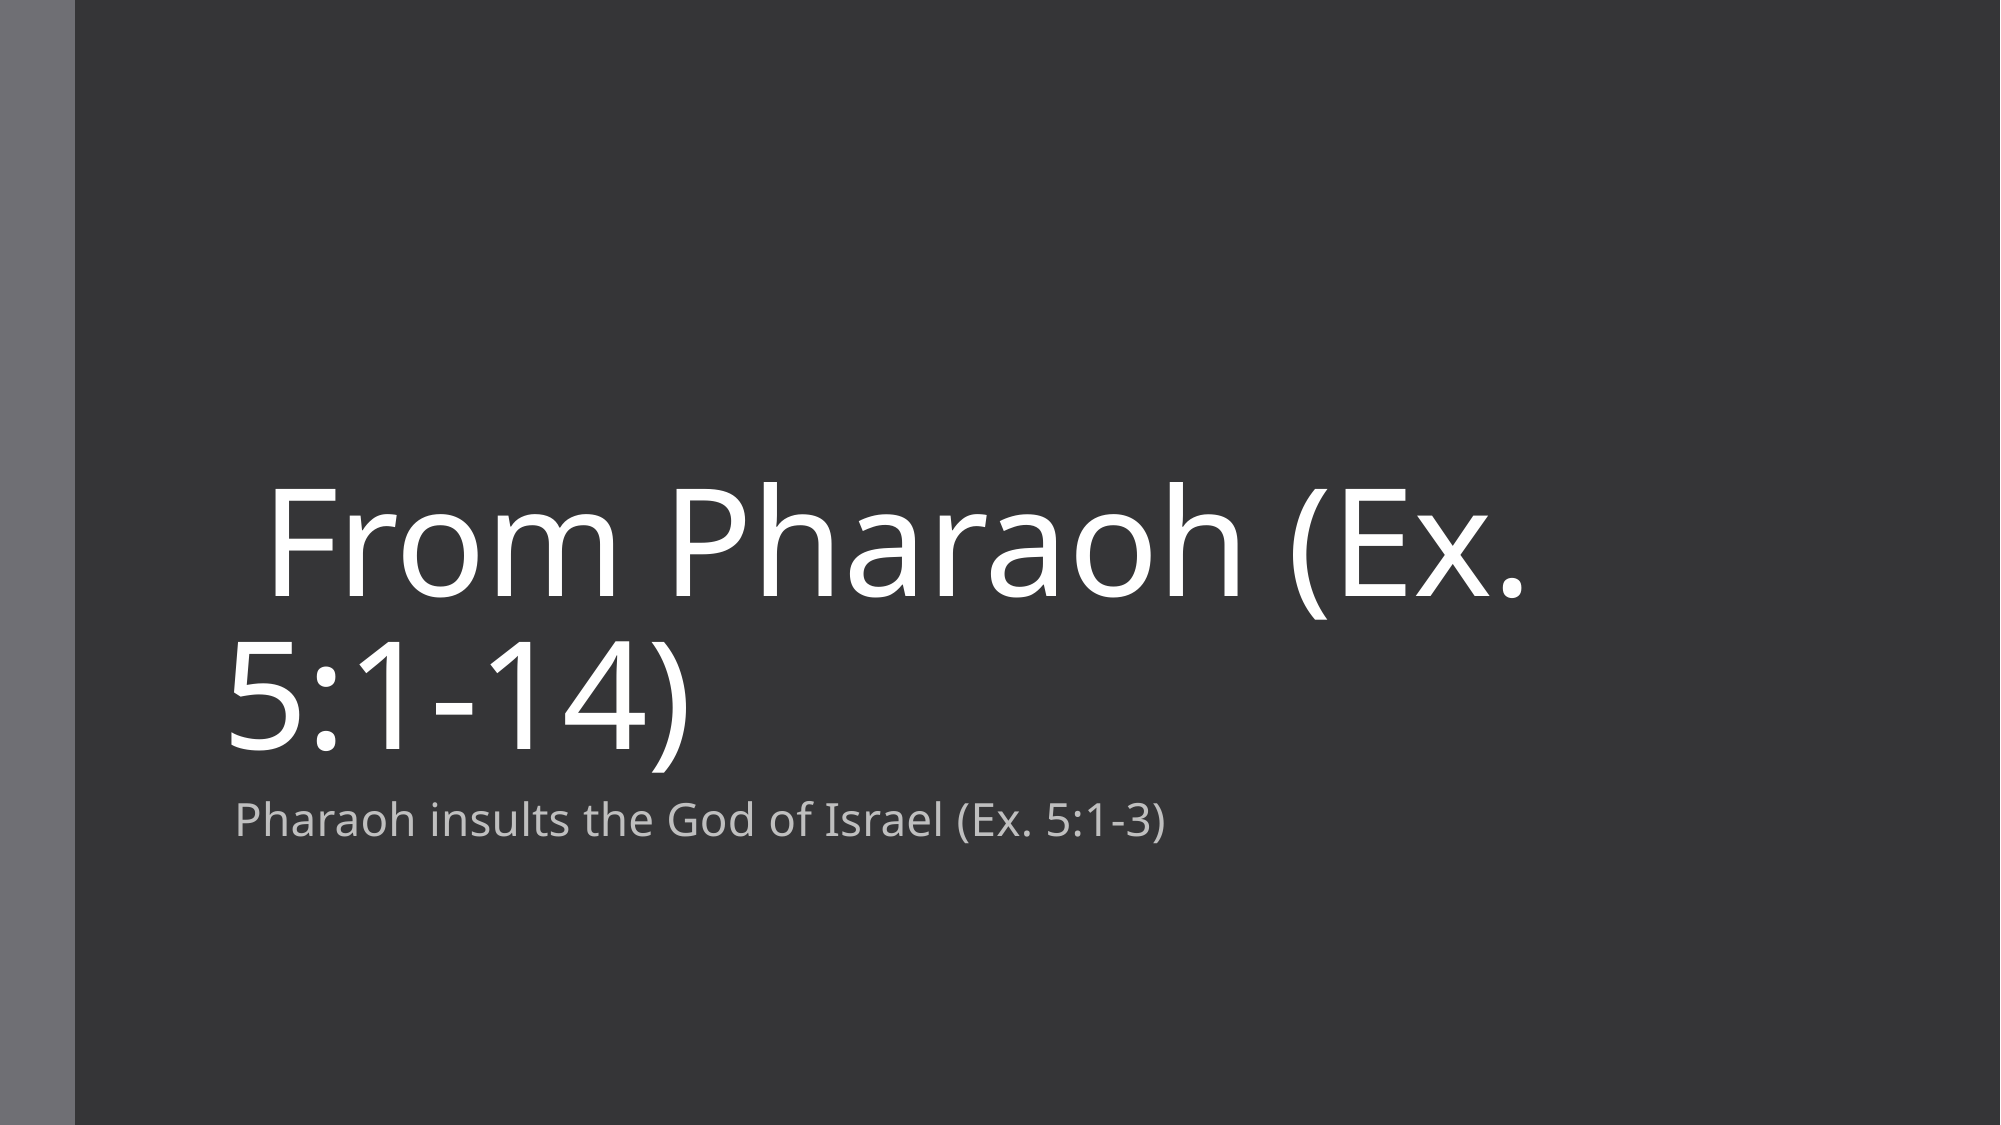

# From Pharaoh (Ex. 5:1-14)
 Pharaoh insults the God of Israel (Ex. 5:1-3)